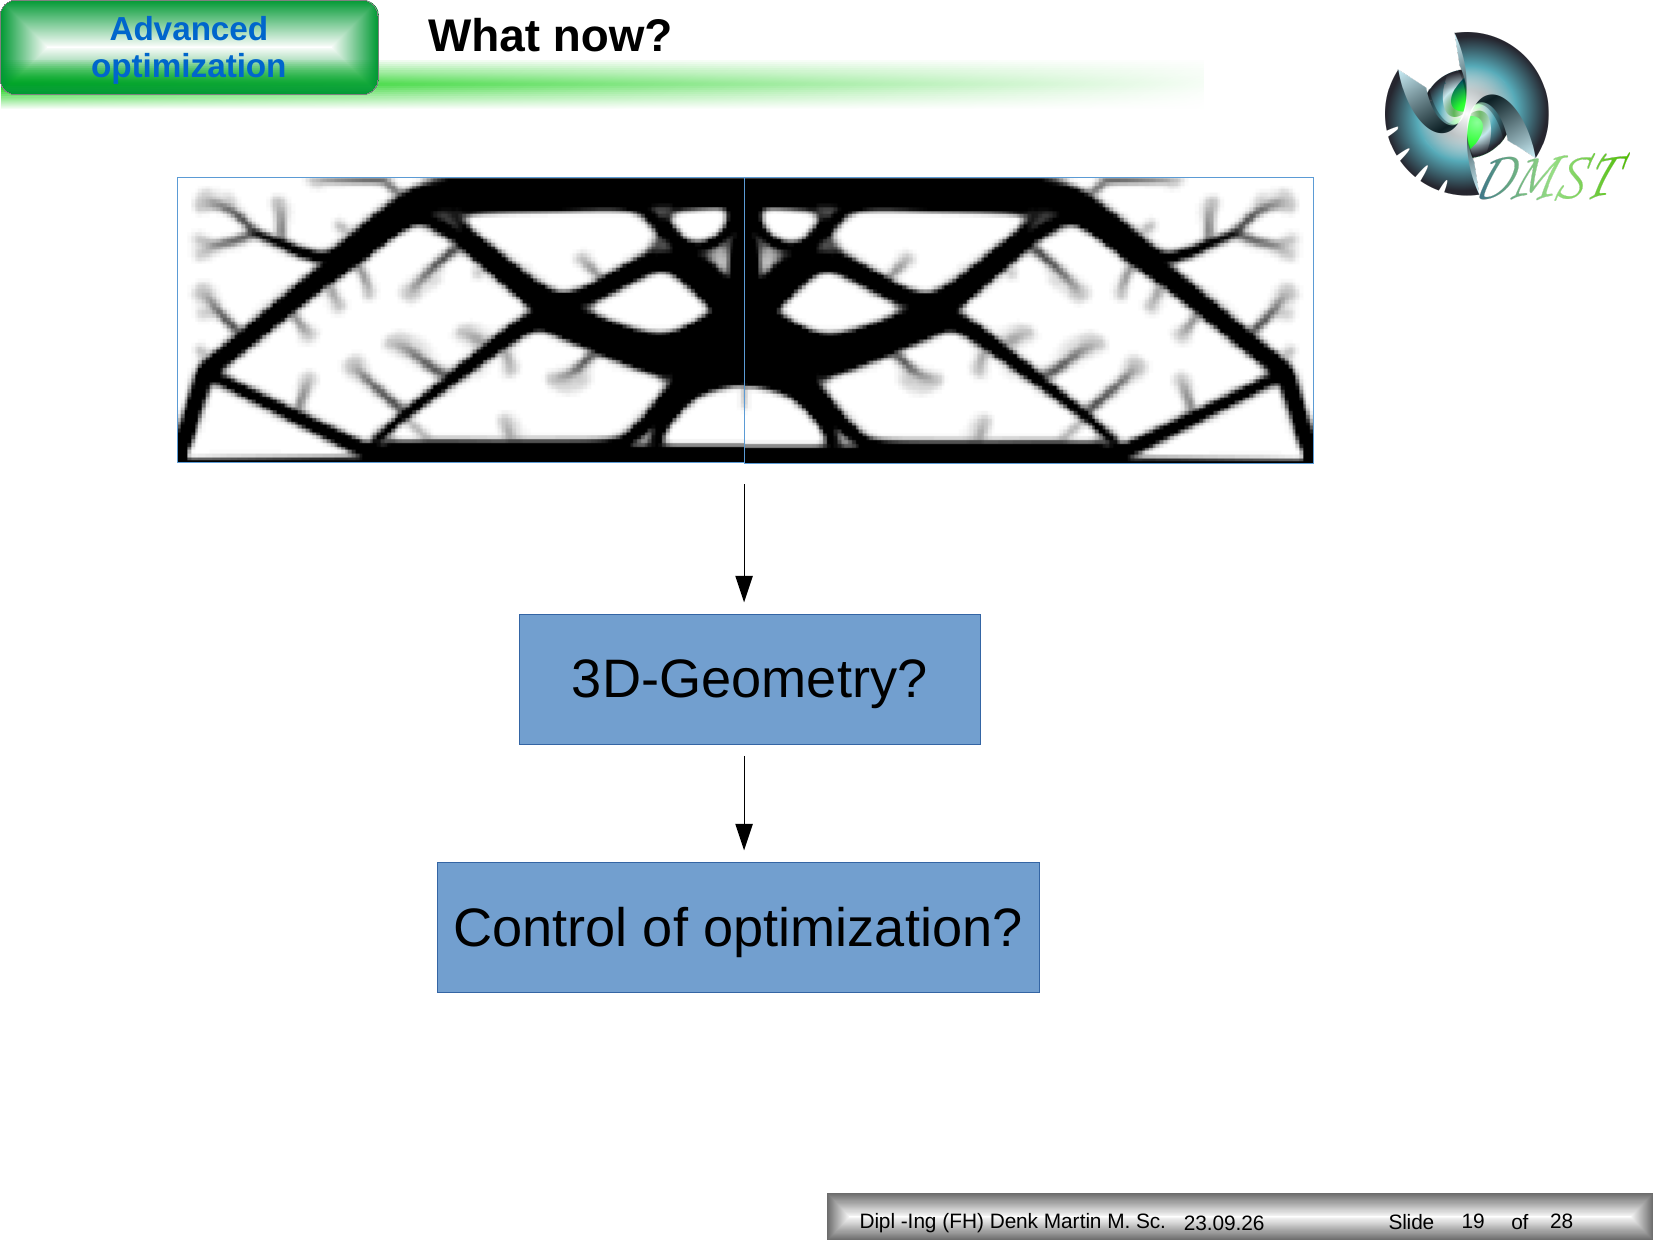

Advanced
optimization
What now?
3D-Geometry?
Control of optimization?